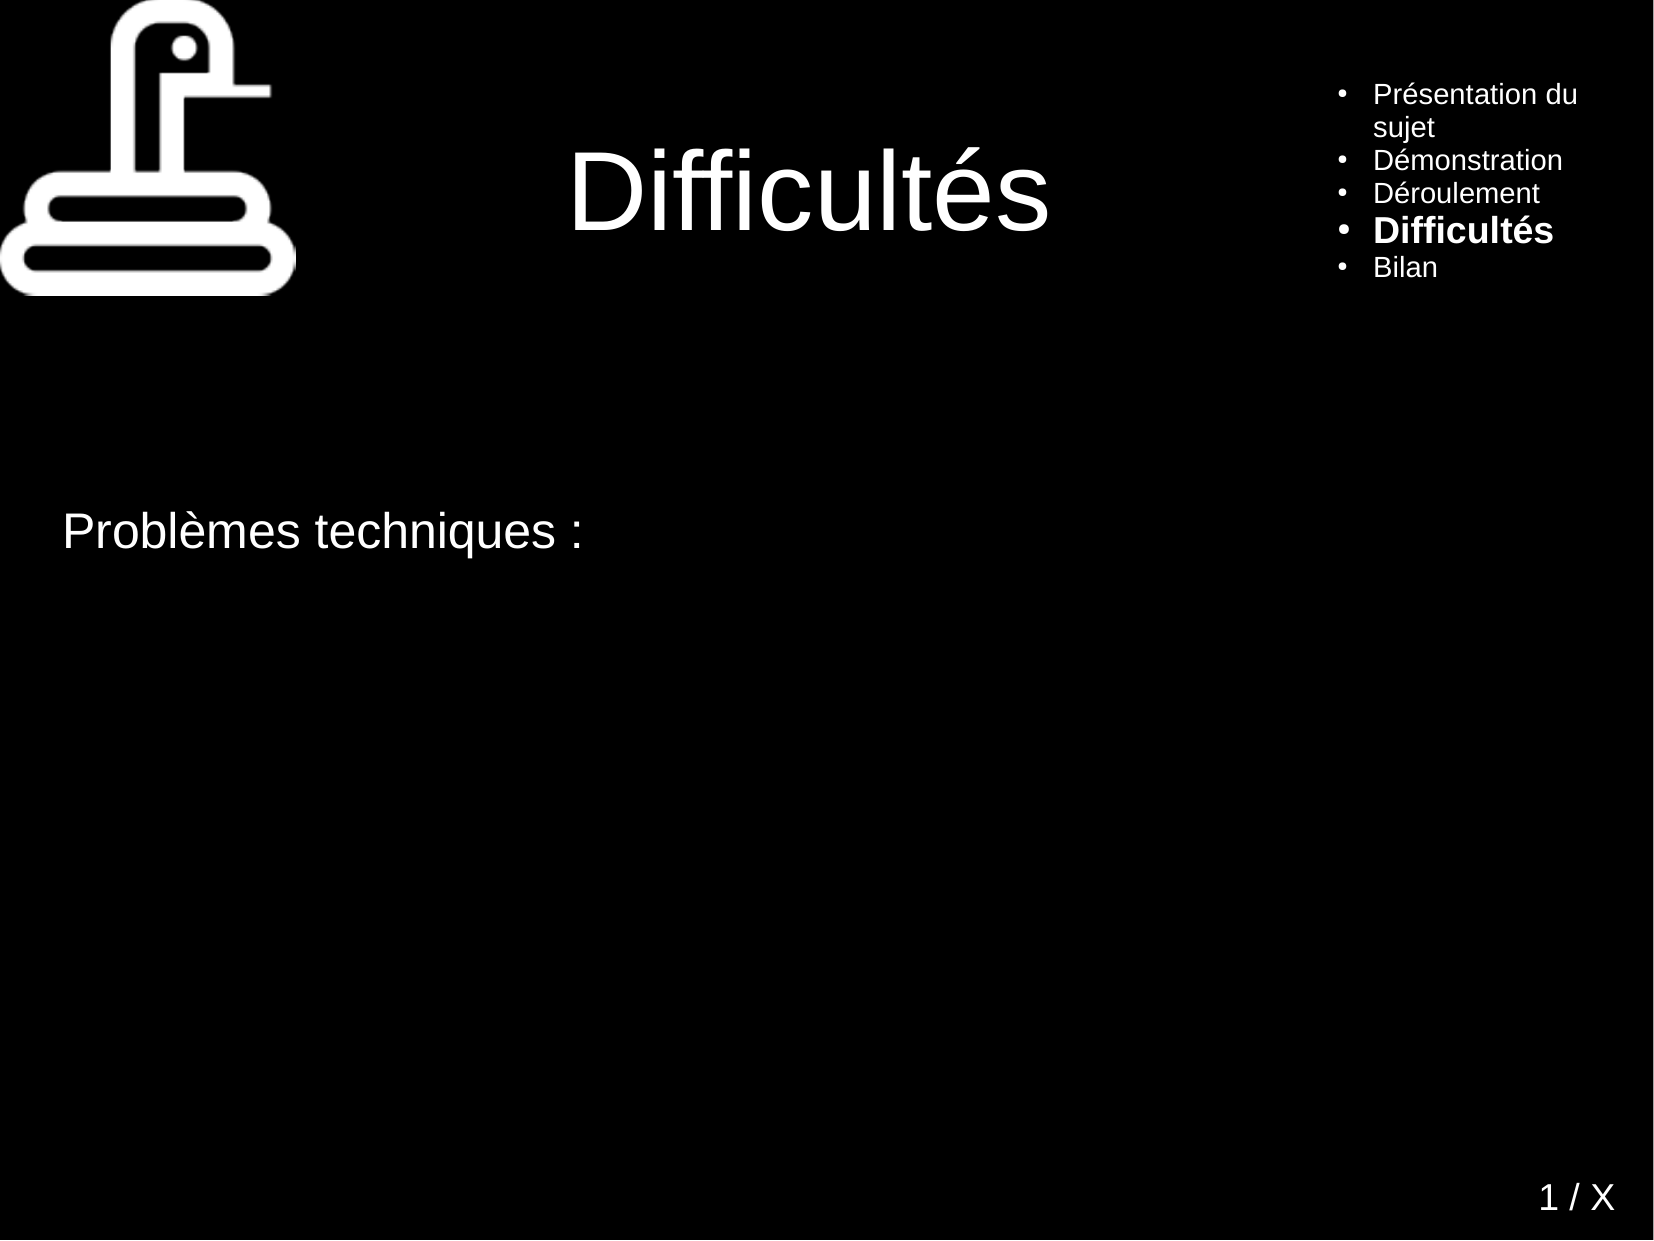

Présentation du sujet
Démonstration
Déroulement
Difficultés
Bilan
# Difficultés
Problèmes techniques :
1 / X